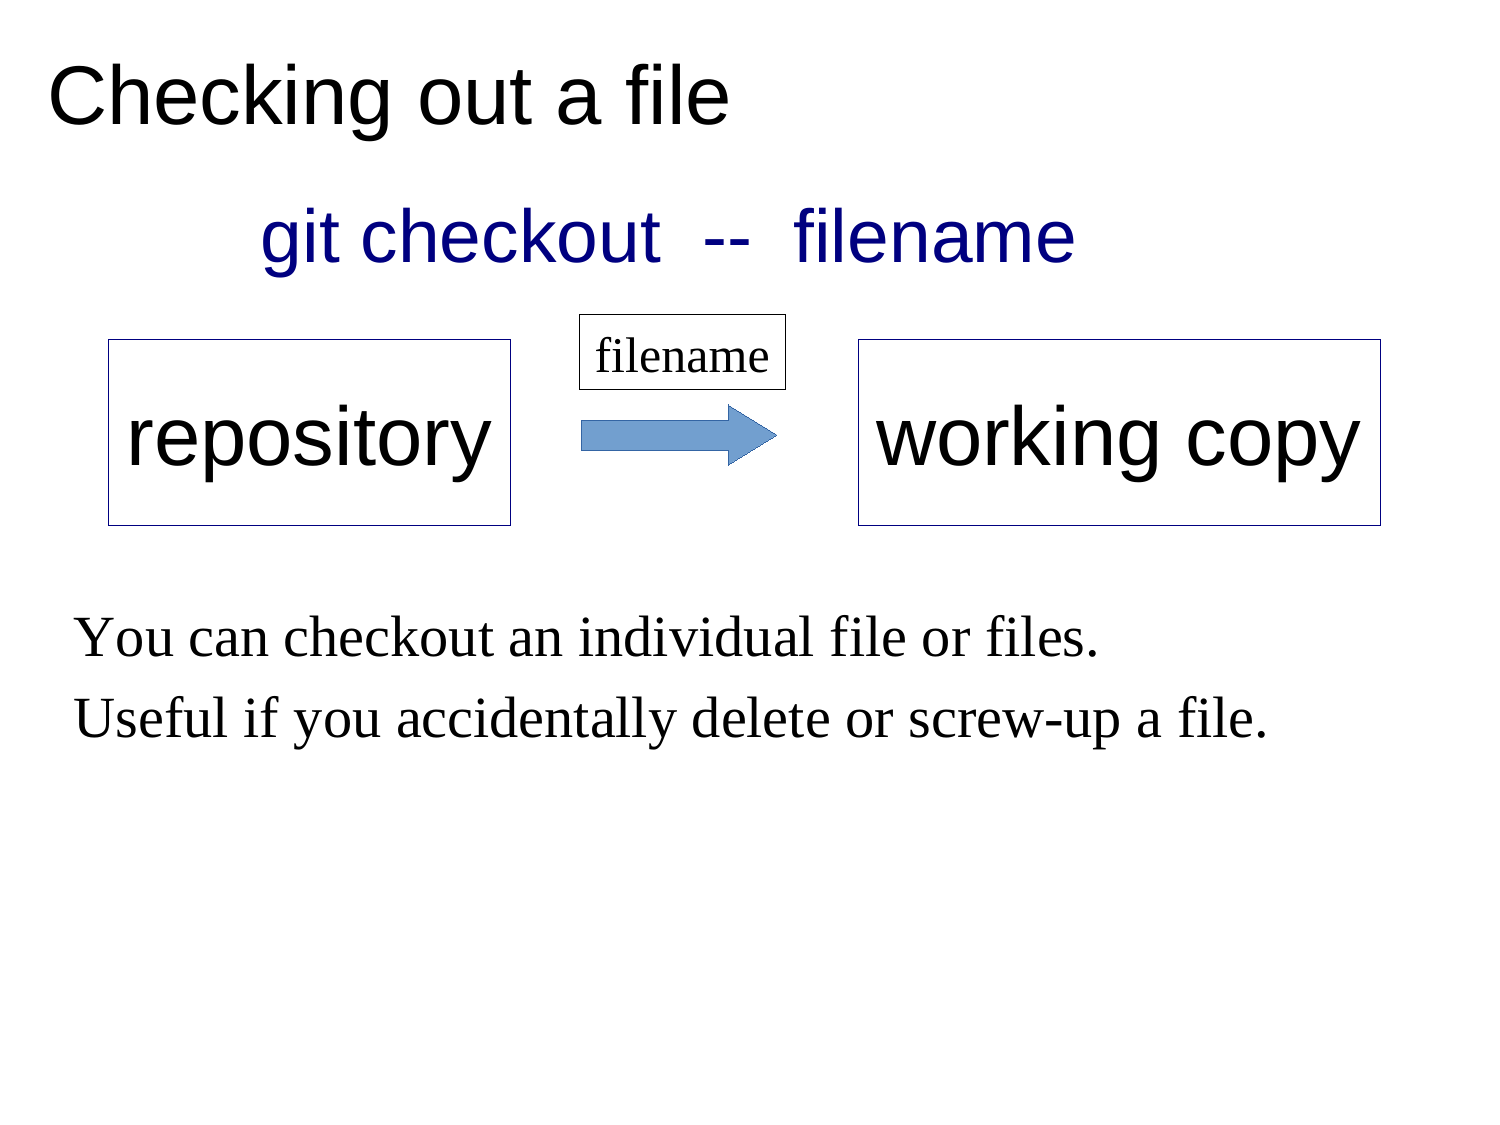

# Checking out a file
git checkout -- filename
filename
repository
working copy
You can checkout an individual file or files.
Useful if you accidentally delete or screw-up a file.